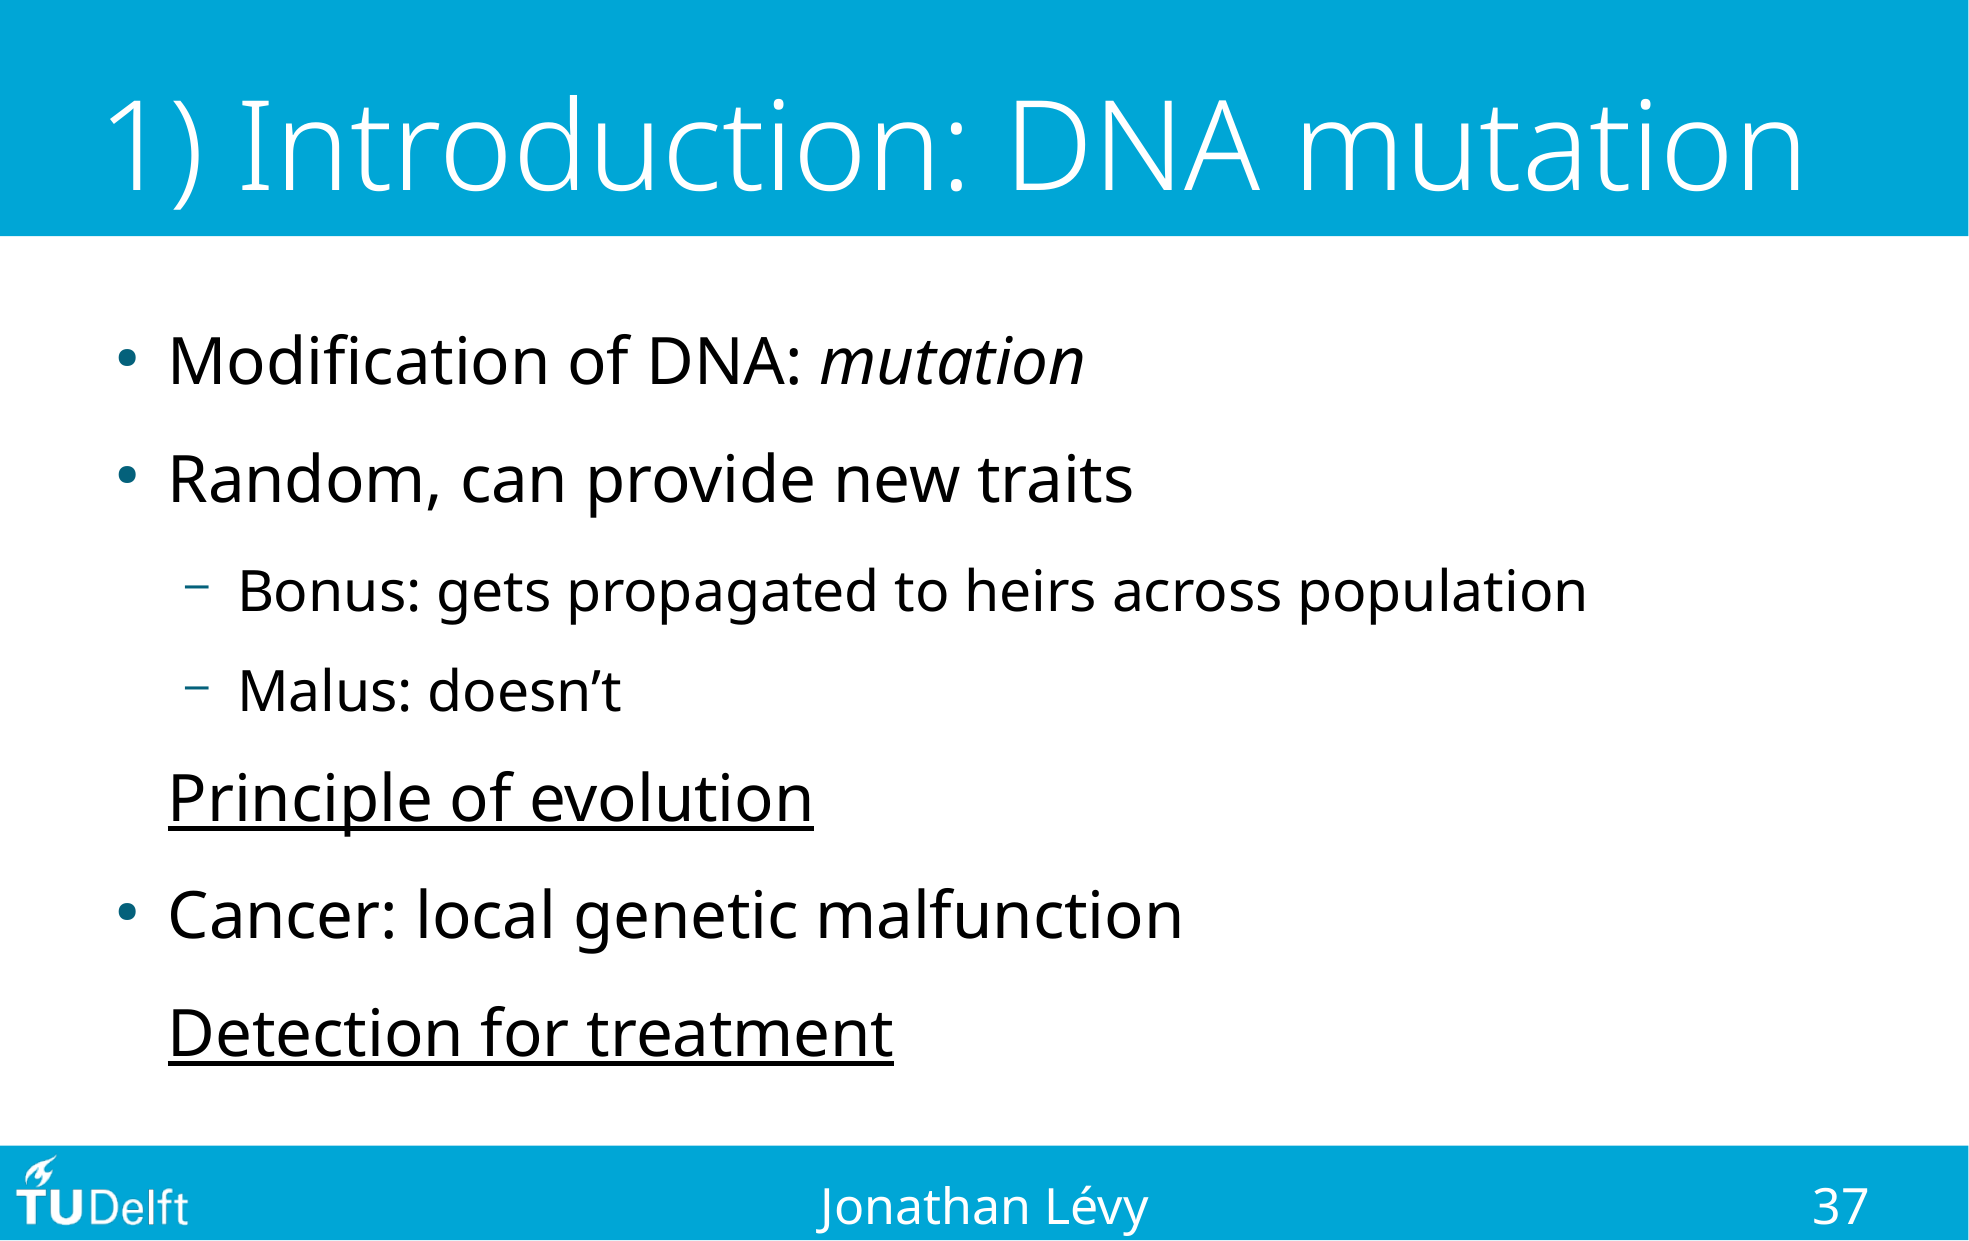

# 1) Introduction: DNA mutation
Modification of DNA: mutation
Random, can provide new traits
Bonus: gets propagated to heirs across population
Malus: doesn’t
Principle of evolution
Cancer: local genetic malfunction
Detection for treatment
Jonathan Lévy
37